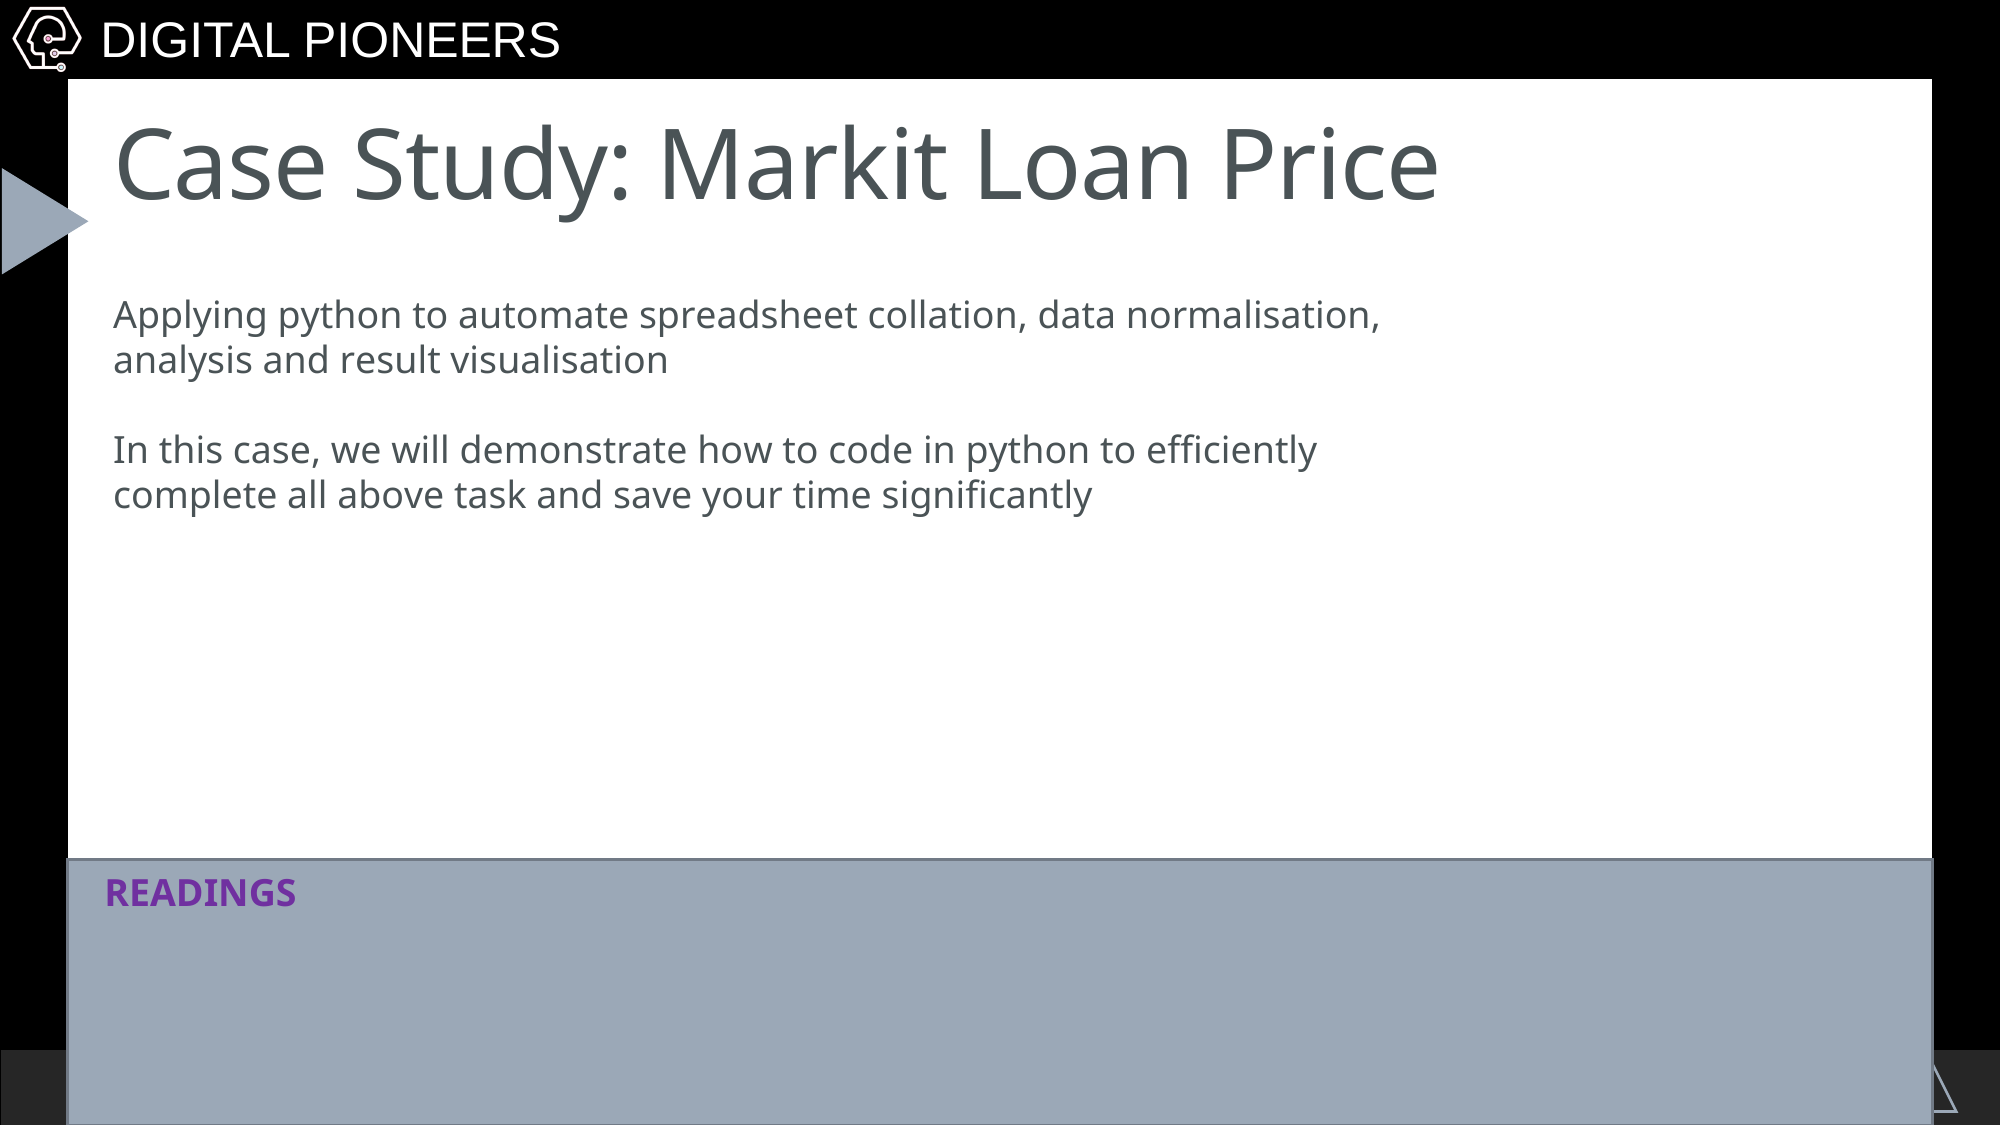

DIGITAL PIONEERS
# Case Study: Markit Loan Price
Applying python to automate spreadsheet collation, data normalisation, analysis and result visualisation
In this case, we will demonstrate how to code in python to efficiently complete all above task and save your time significantly
READINGS